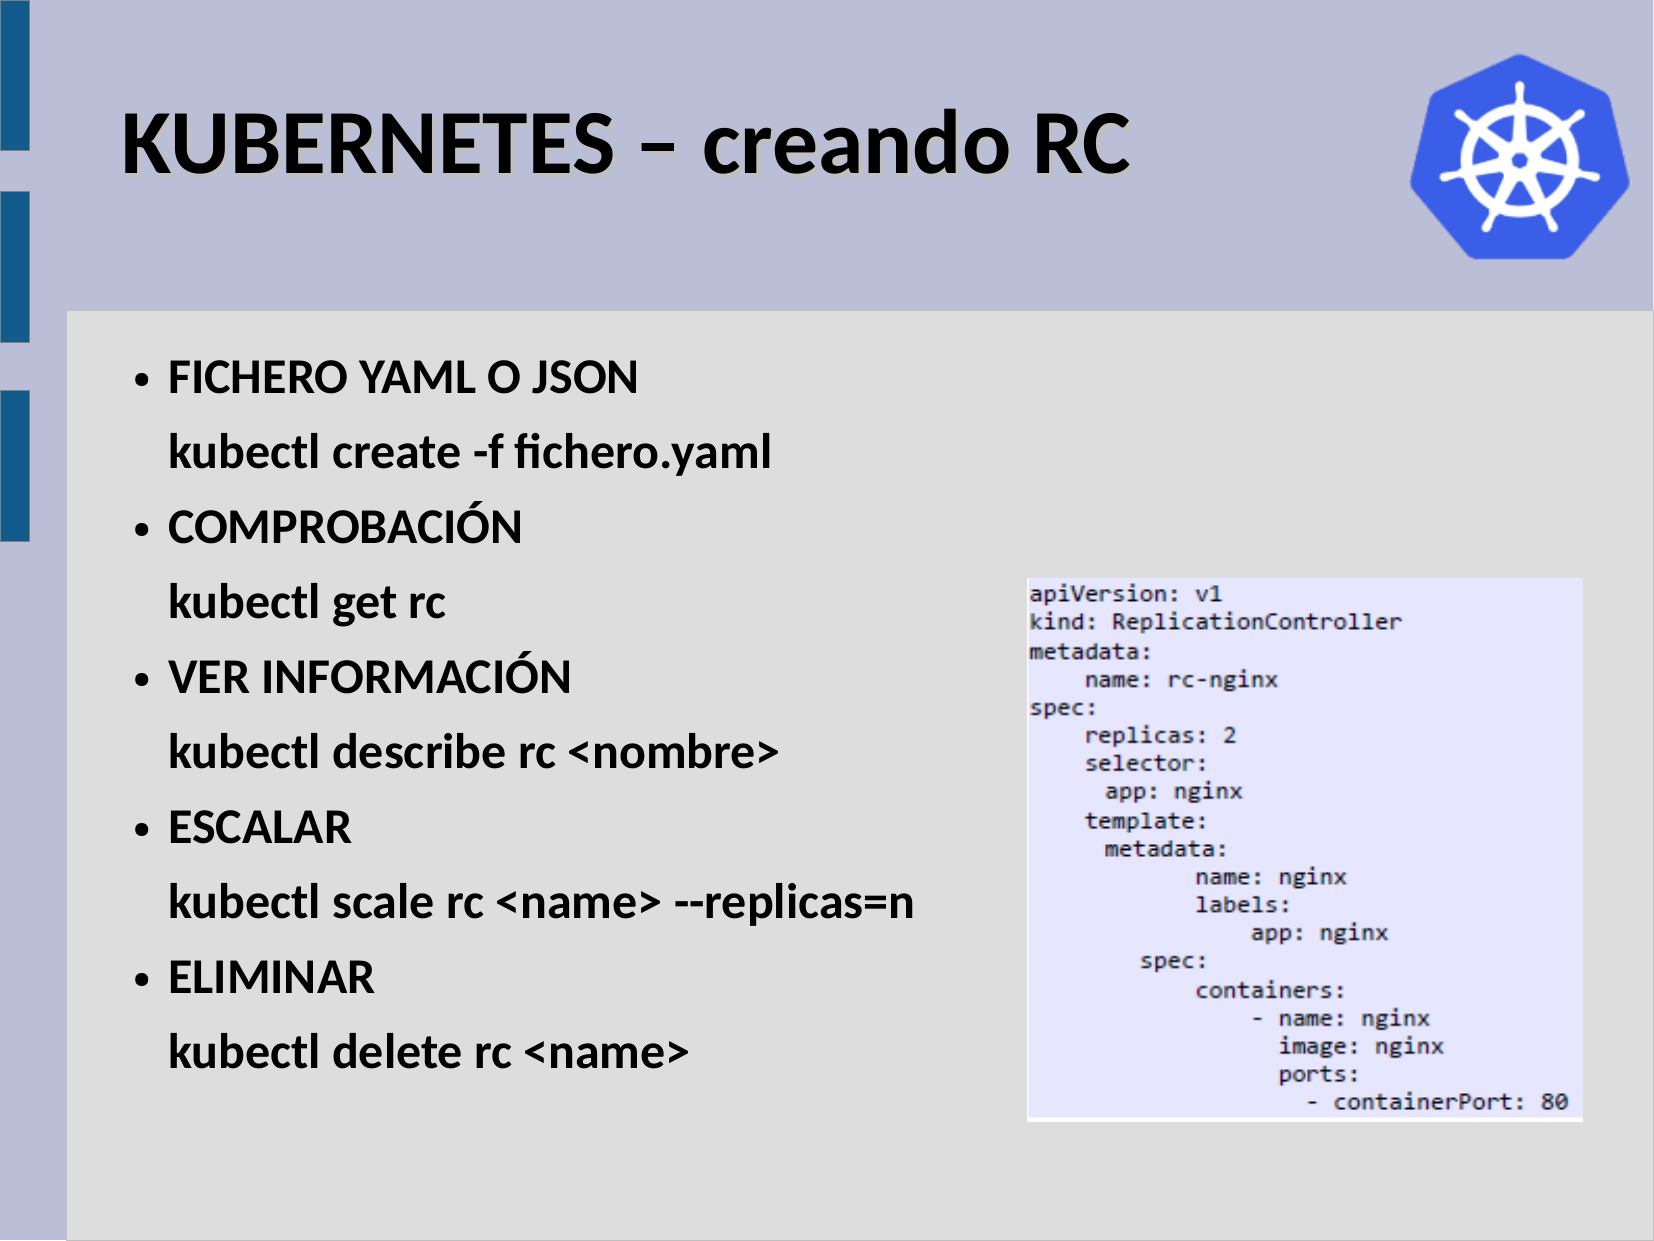

KUBERNETES – creando RC
FICHERO YAML O JSON
kubectl create -f fichero.yaml
COMPROBACIÓN
kubectl get rc
VER INFORMACIÓN
kubectl describe rc <nombre>
ESCALAR
kubectl scale rc <name> --replicas=n
ELIMINAR
kubectl delete rc <name>